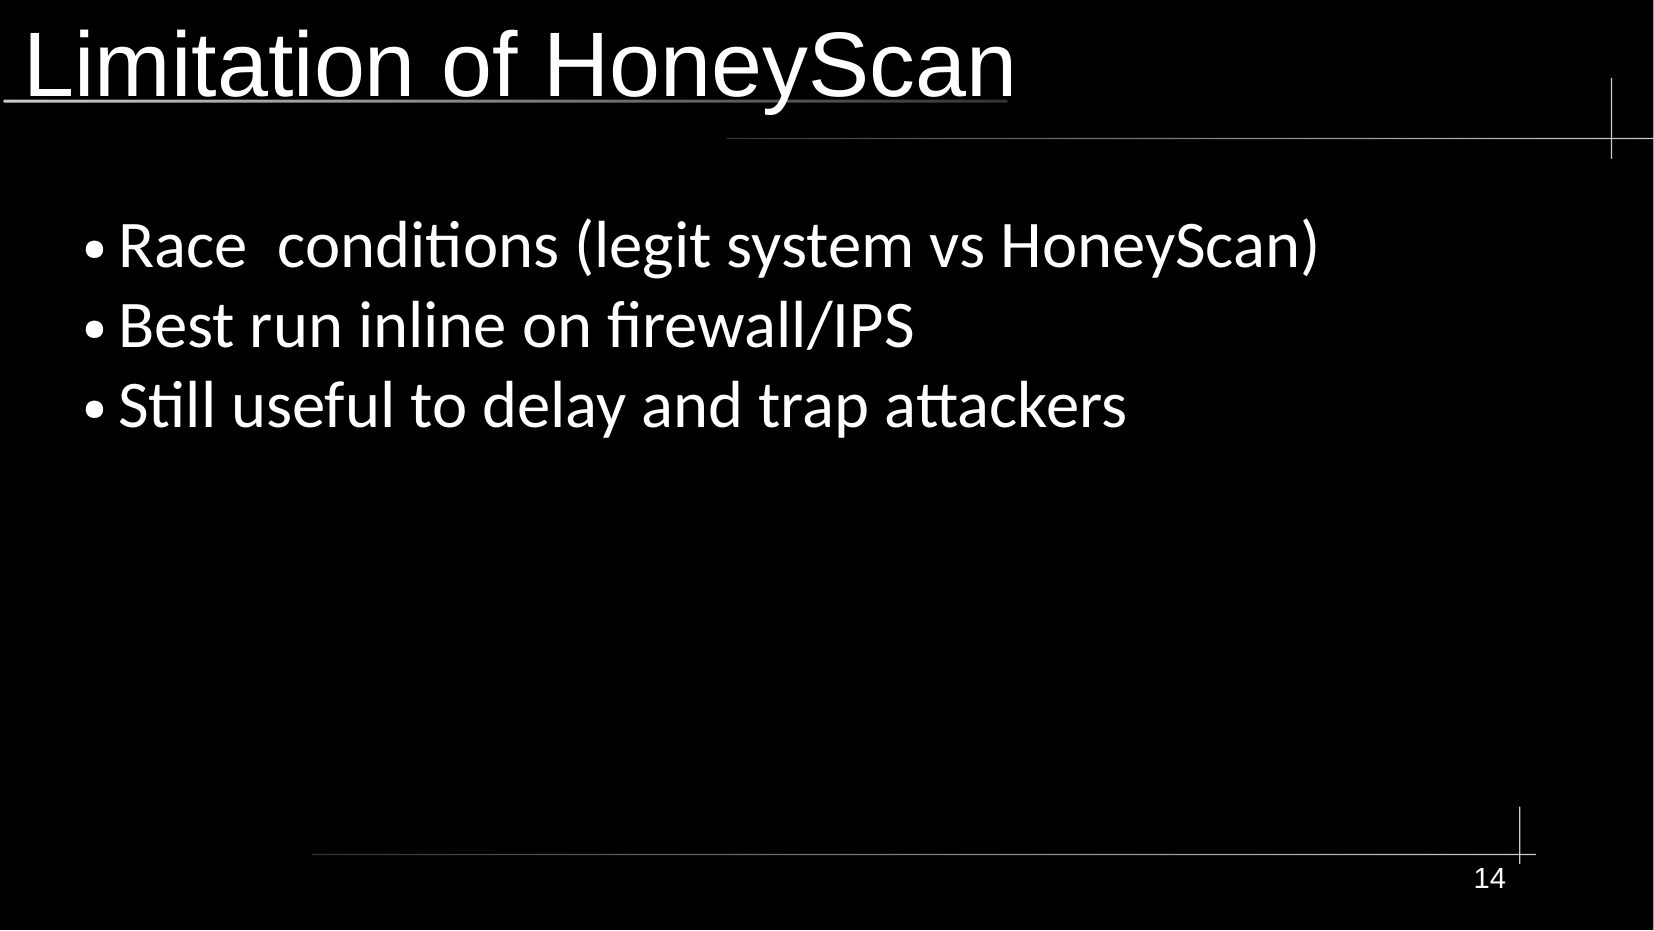

# Limitation of HoneyScan
Race conditions (legit system vs HoneyScan)
Best run inline on firewall/IPS
Still useful to delay and trap attackers
14